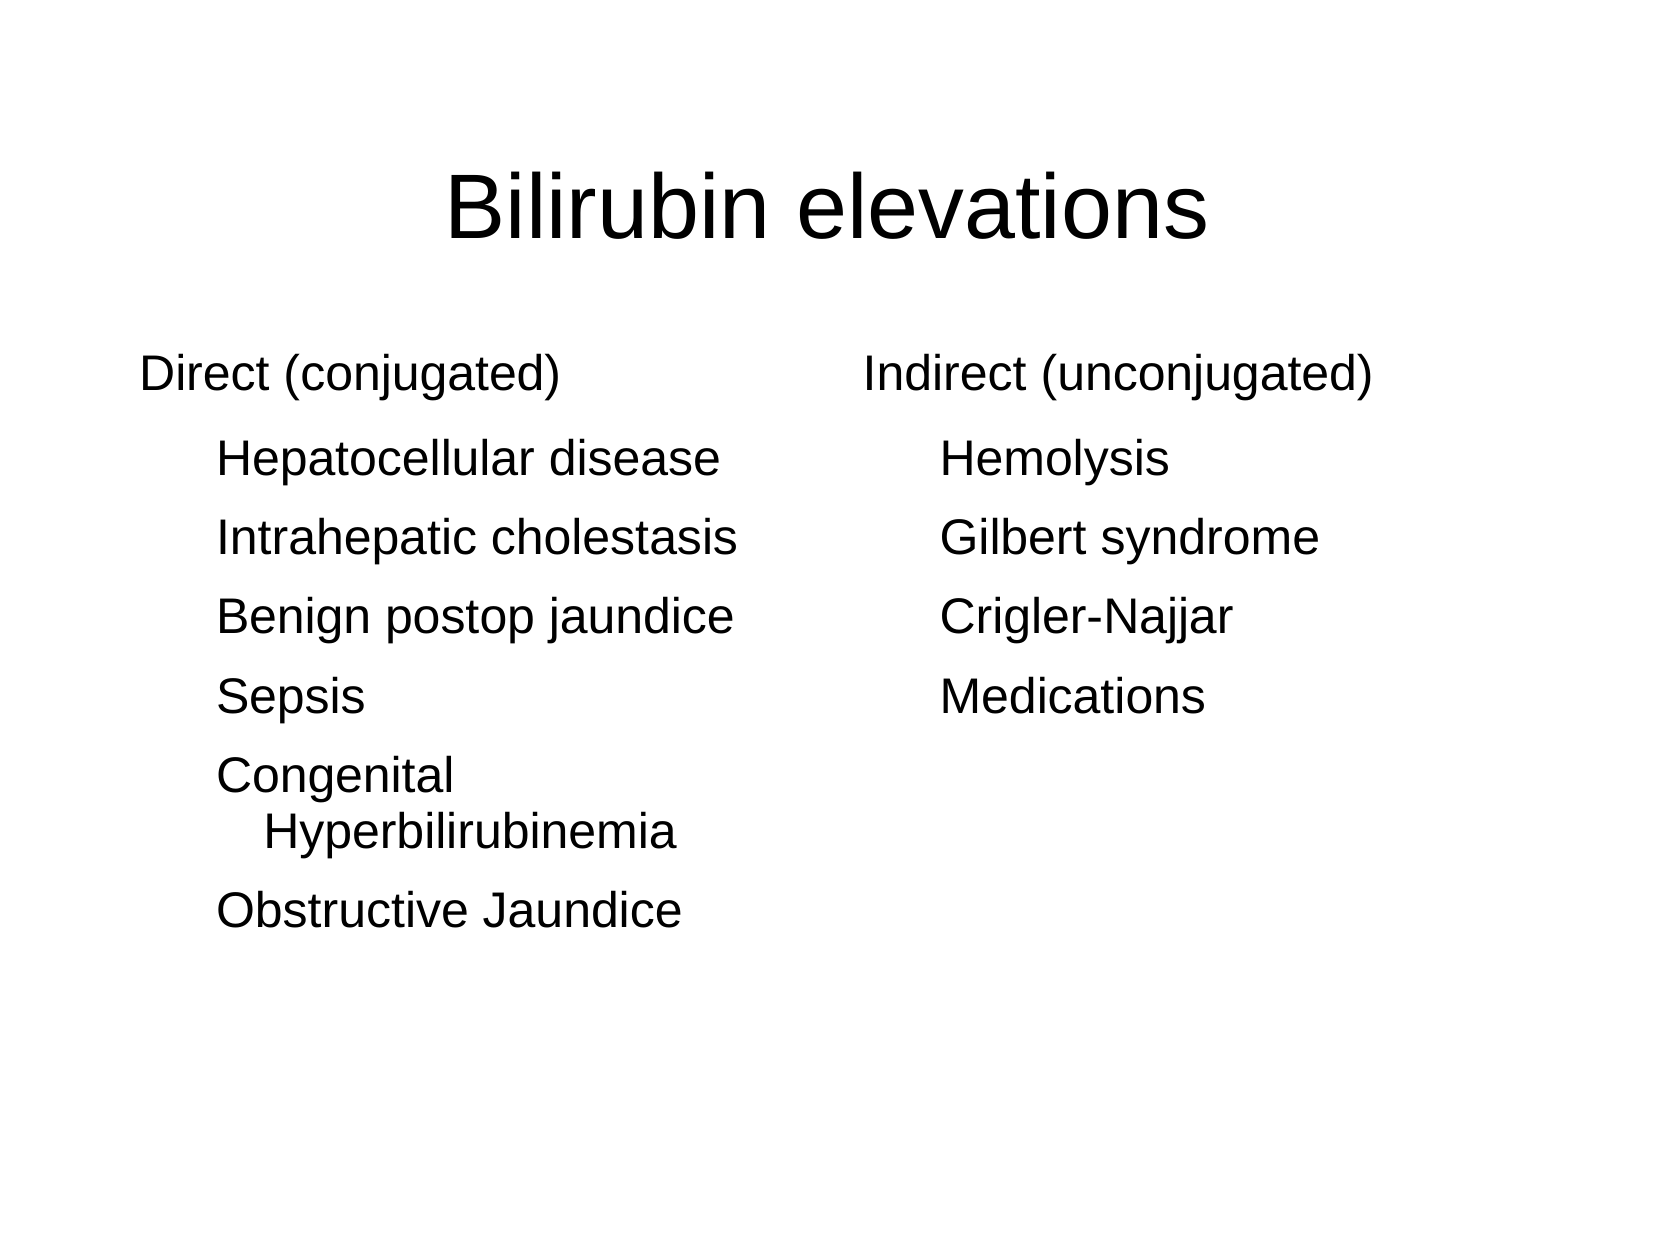

# Bilirubin elevations
Direct (conjugated)
Hepatocellular disease
Intrahepatic cholestasis
Benign postop jaundice
Sepsis
Congenital Hyperbilirubinemia
Obstructive Jaundice
Indirect (unconjugated)
Hemolysis
Gilbert syndrome
Crigler-Najjar
Medications